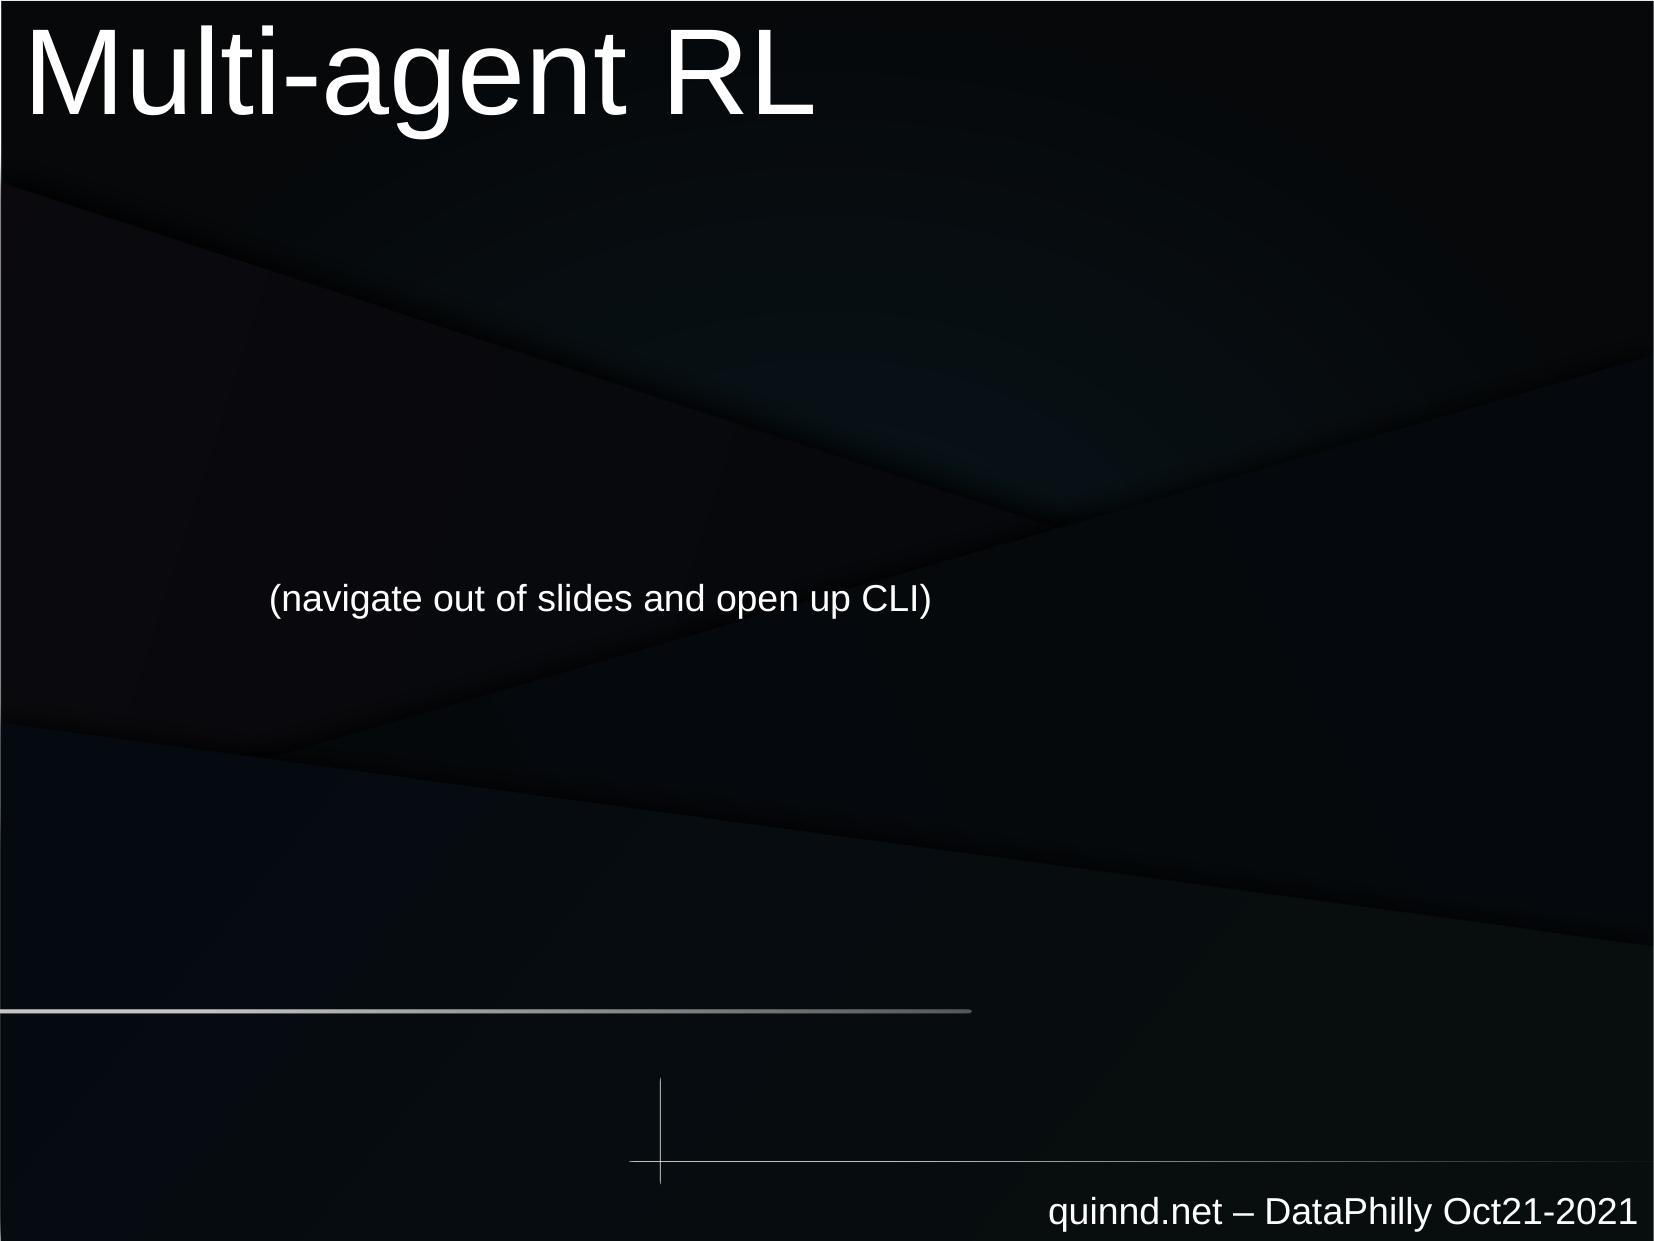

# Multi-agent RL
(navigate out of slides and open up CLI)